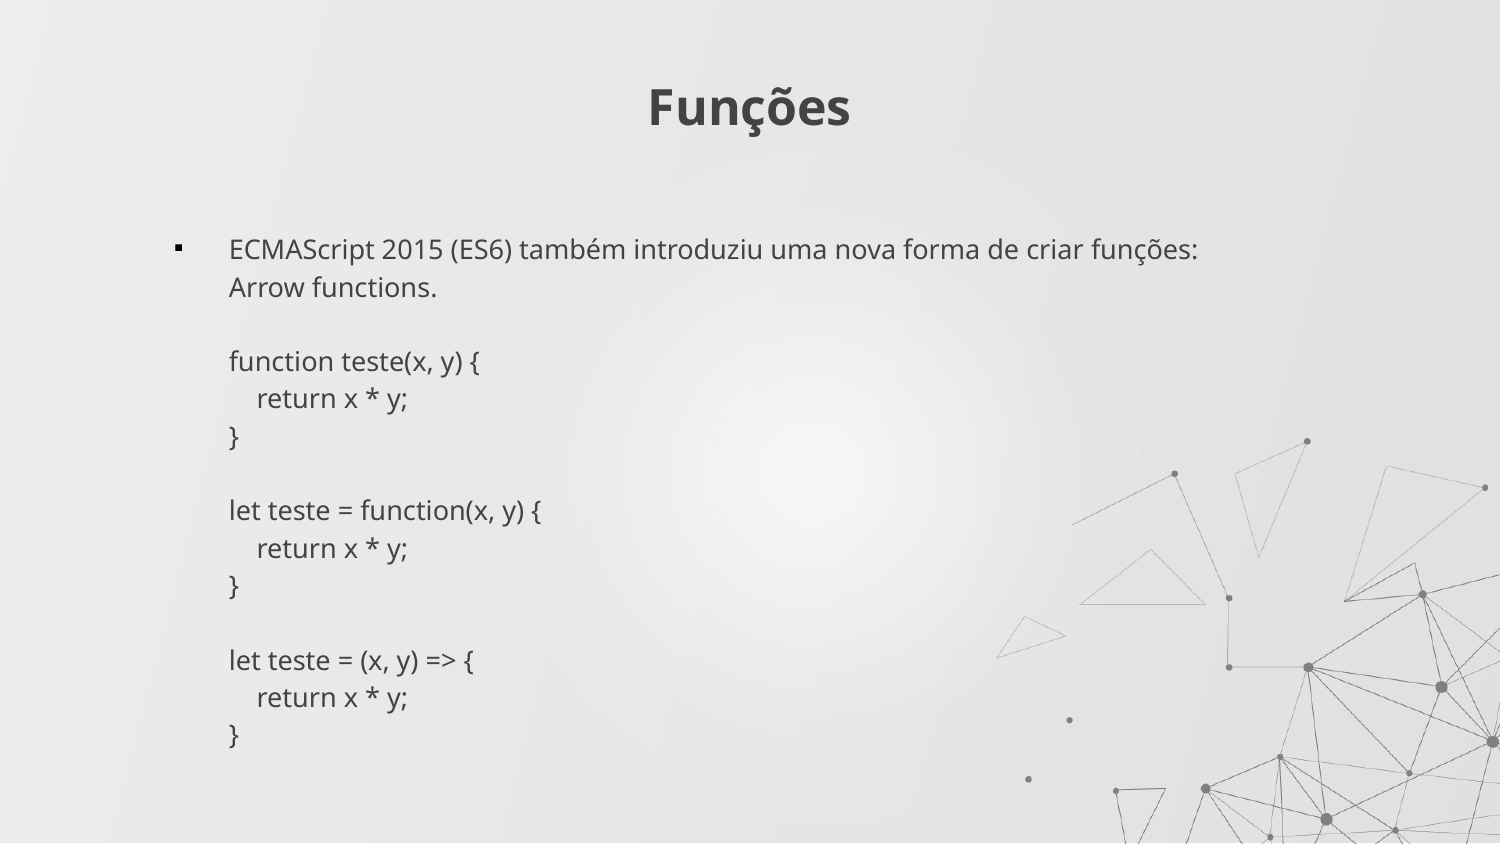

Funções
# ECMAScript 2015 (ES6) também introduziu uma nova forma de criar funções: Arrow functions.
function teste(x, y) {
 return x * y;
}
let teste = function(x, y) {
 return x * y;
}
let teste = (x, y) => {
 return x * y;
}